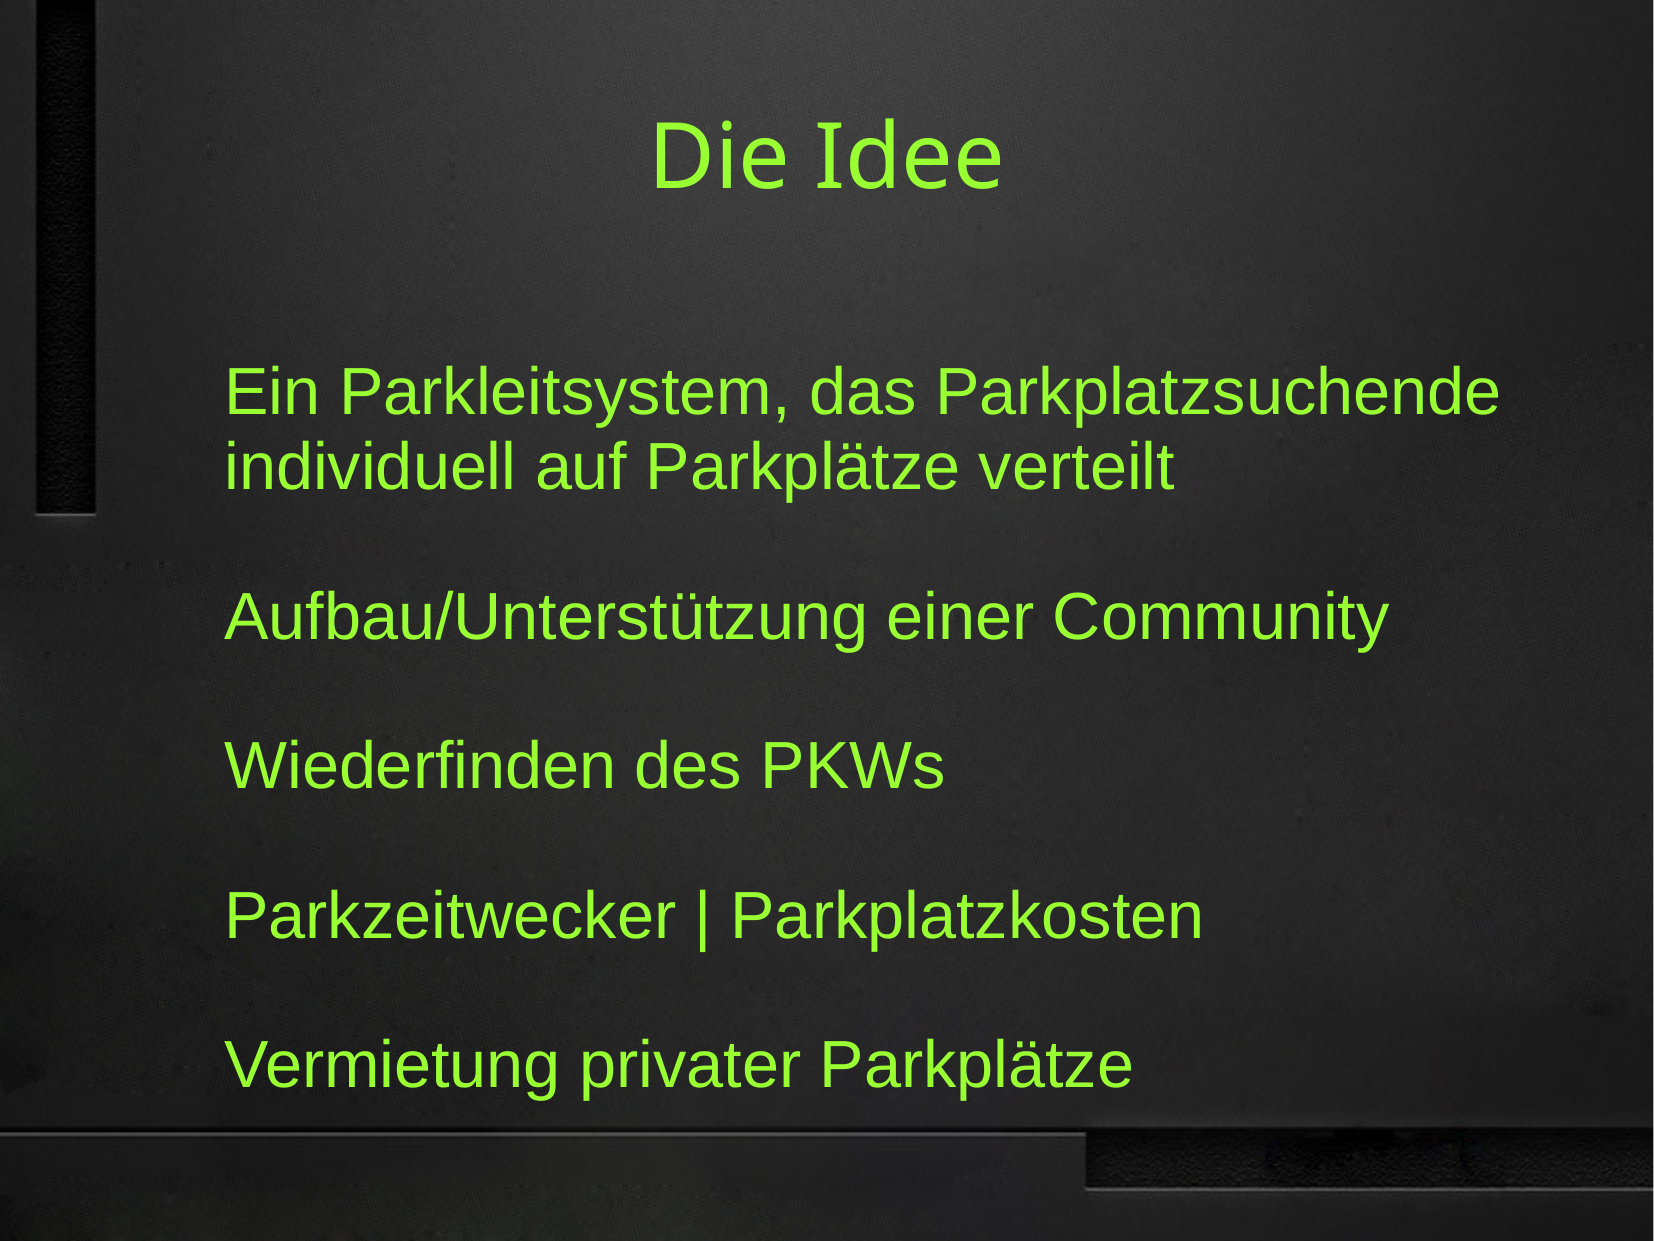

# Die Idee
Ein Parkleitsystem, das Parkplatzsuchende 	individuell auf Parkplätze verteilt
Aufbau/Unterstützung einer Community
Wiederfinden des PKWs
Parkzeitwecker | Parkplatzkosten
Vermietung privater Parkplätze